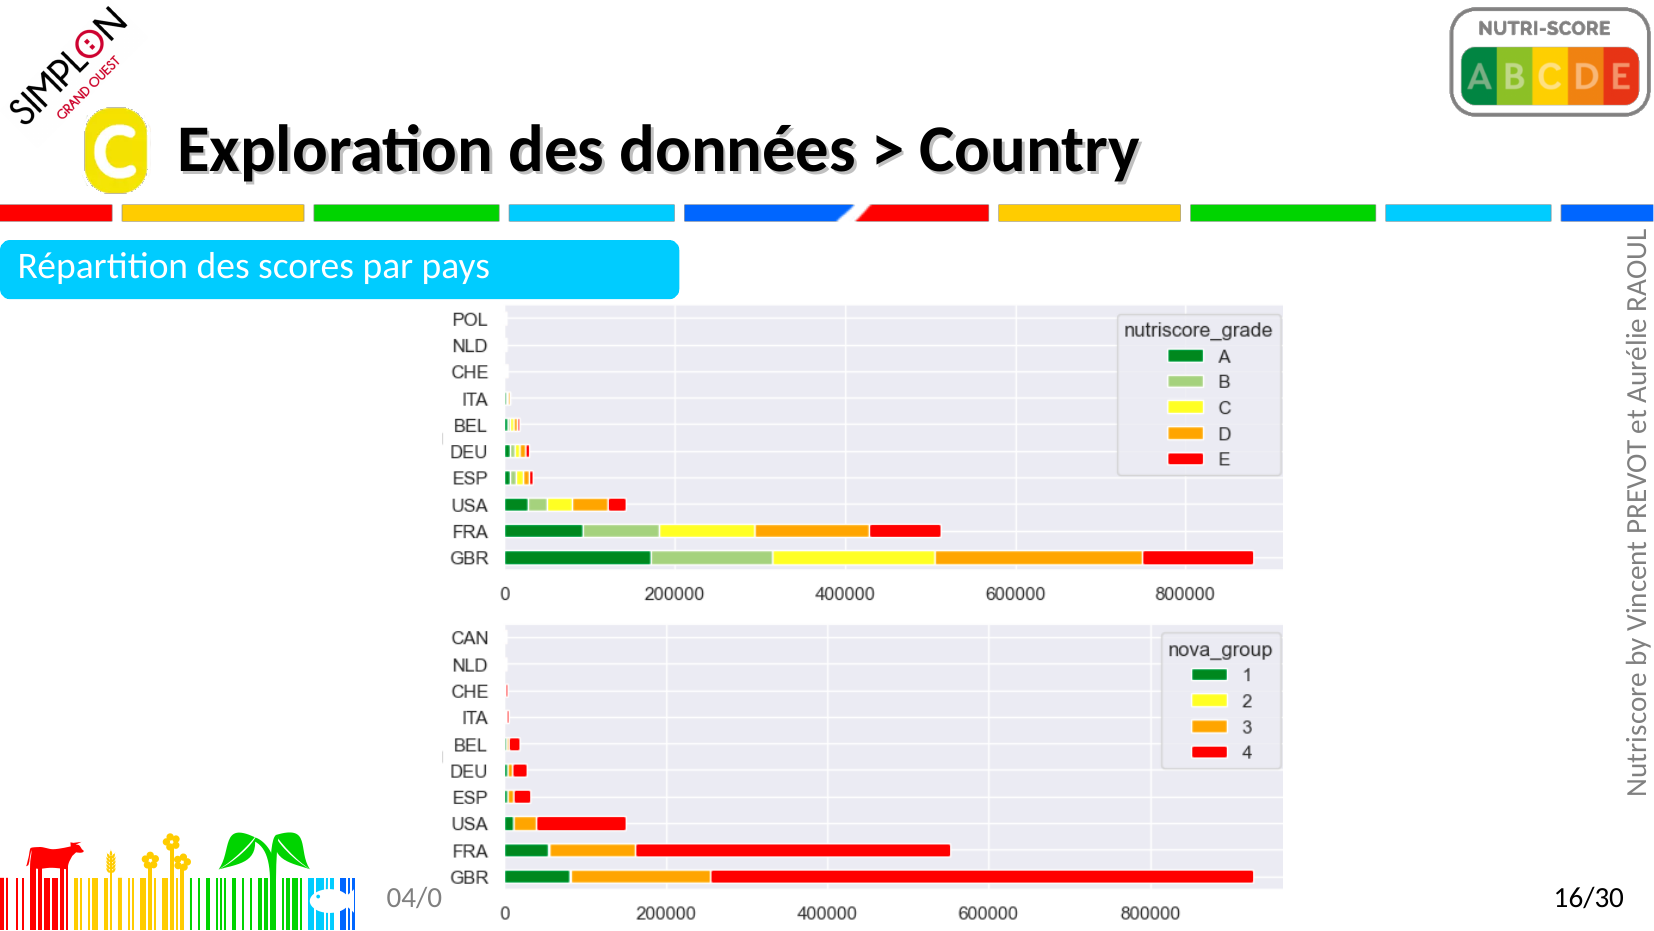

# Exploration des données > Country
Répartition des scores par pays
16